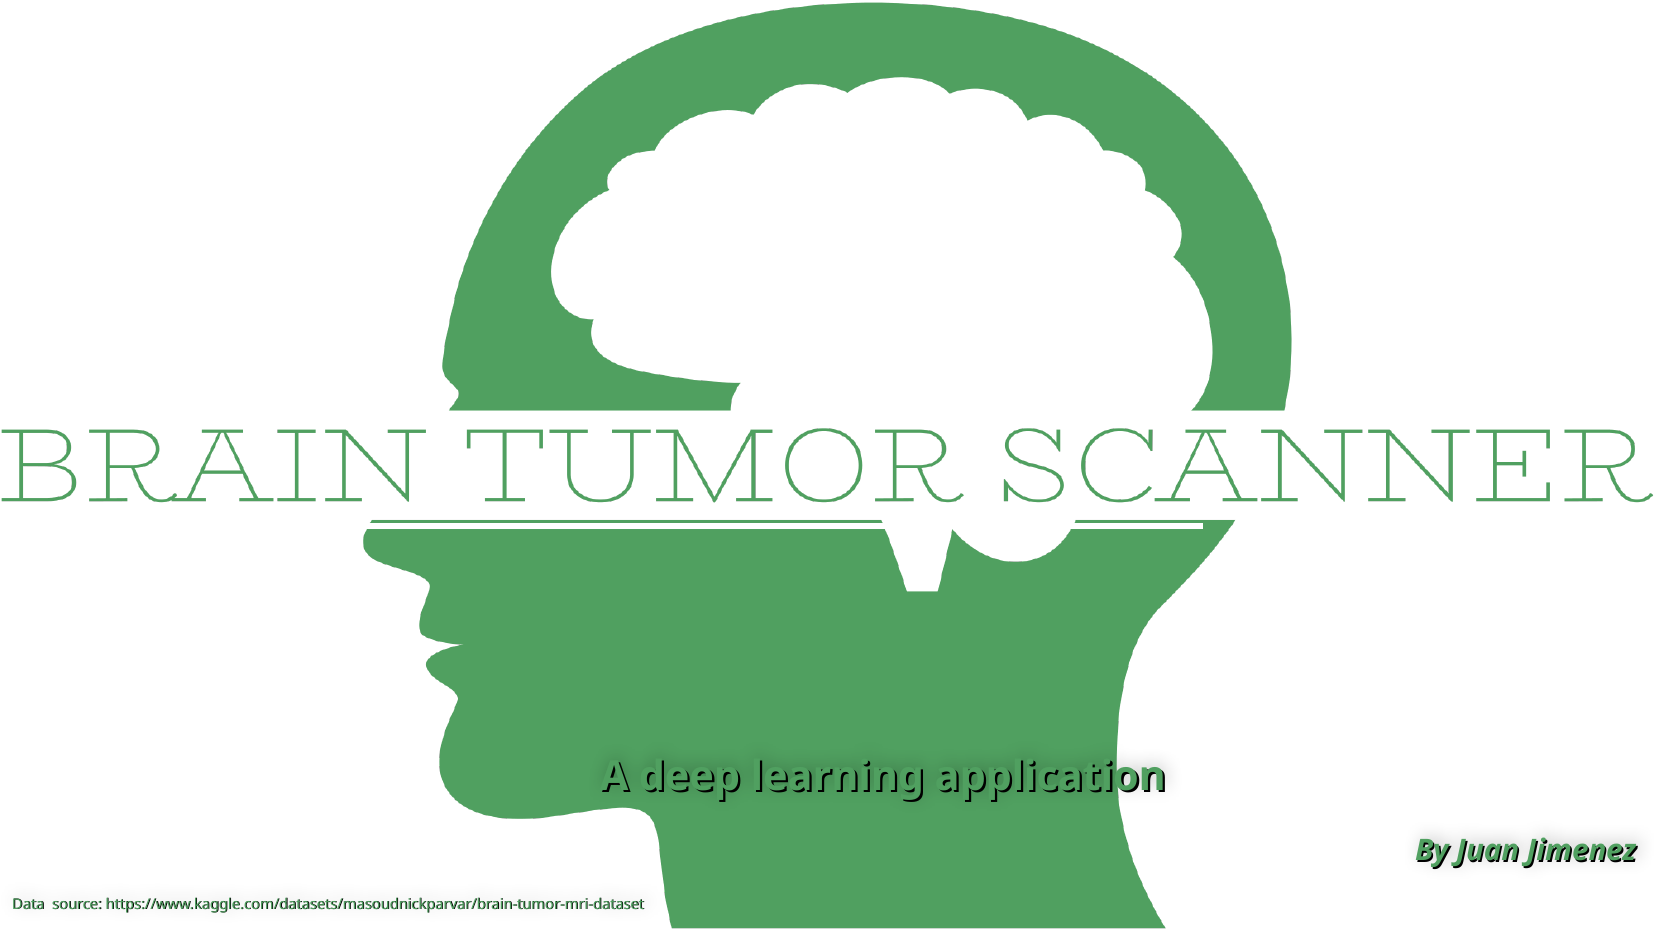

# A deep learning application
By Juan Jimenez
Data source: https://www.kaggle.com/datasets/masoudnickparvar/brain-tumor-mri-dataset